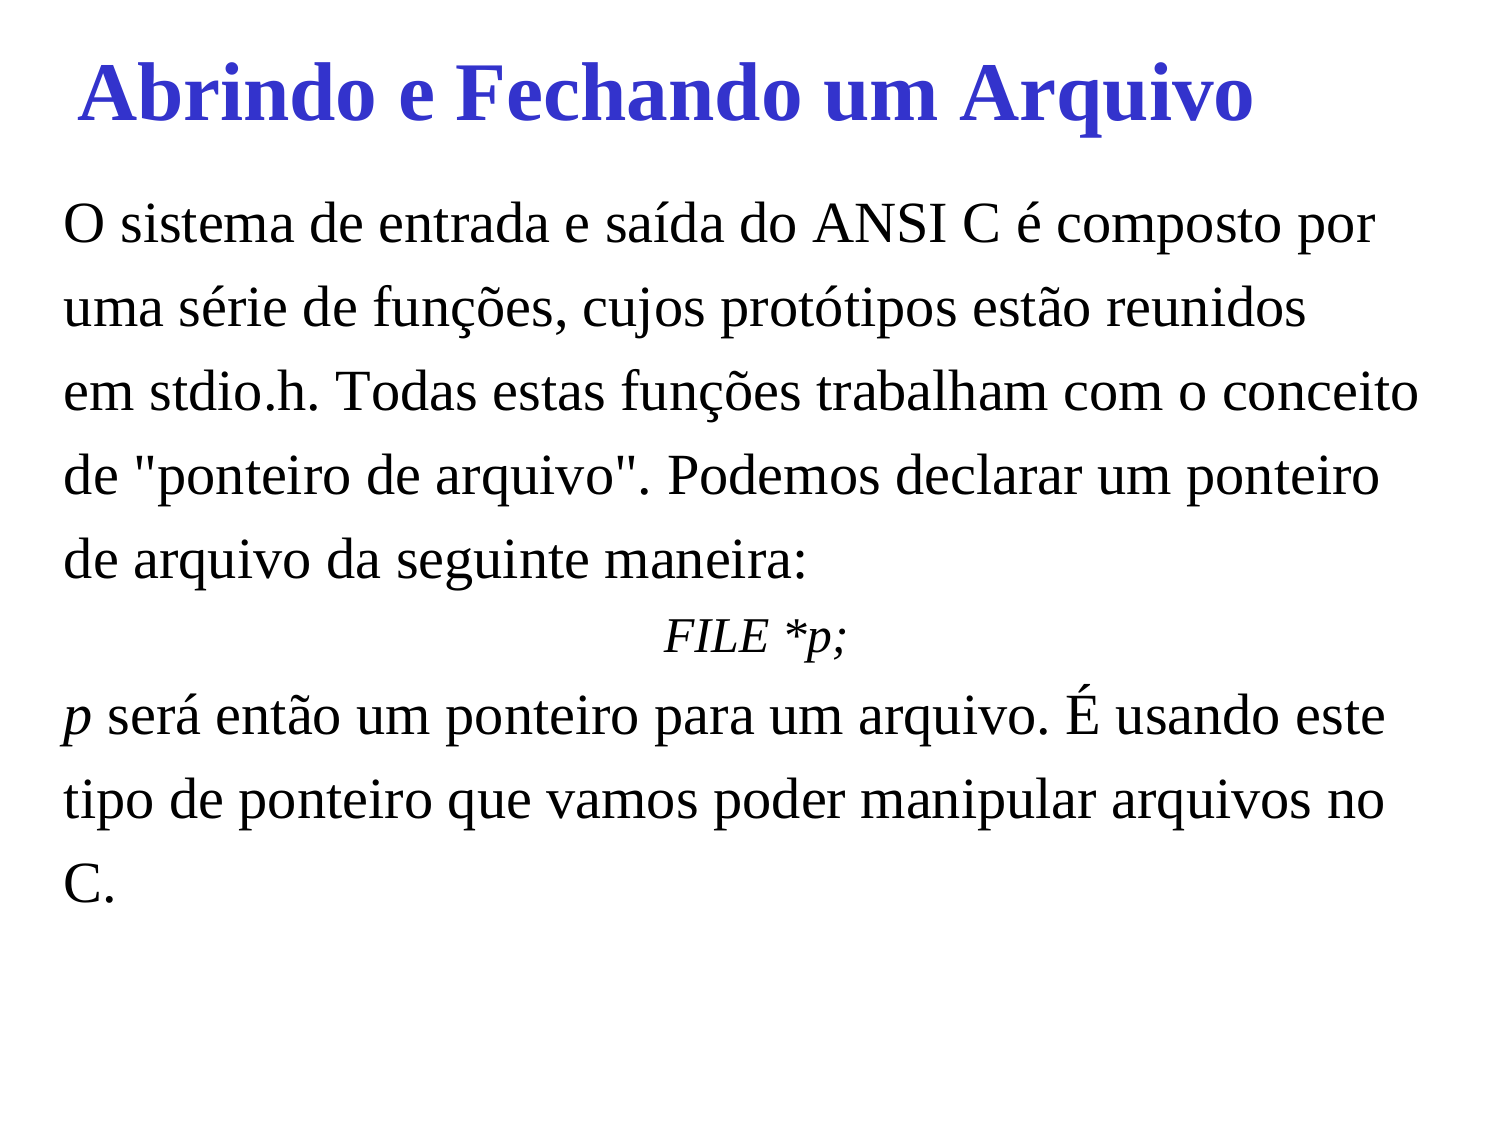

Abrindo e Fechando um Arquivo
O sistema de entrada e saída do ANSI C é composto por
uma série de funções, cujos protótipos estão reunidos
em stdio.h. Todas estas funções trabalham com o conceito
de "ponteiro de arquivo". Podemos declarar um ponteiro
de arquivo da seguinte maneira:
				FILE *p;
p será então um ponteiro para um arquivo. É usando este
tipo de ponteiro que vamos poder manipular arquivos no
C.